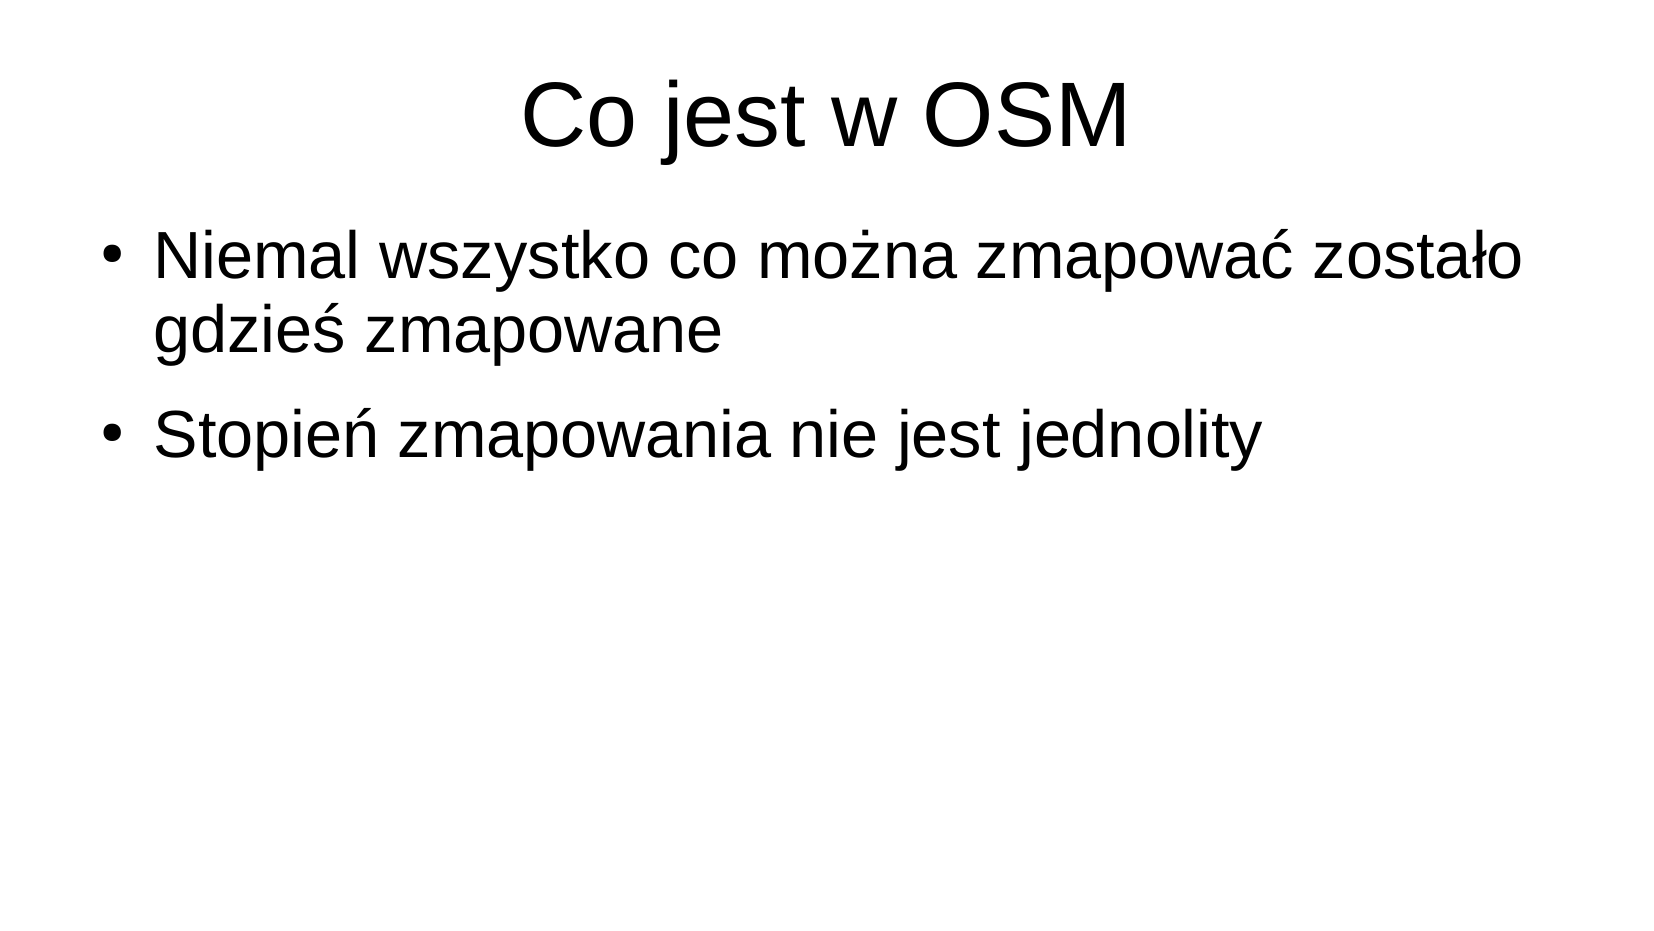

# Co jest w OSM
Niemal wszystko co można zmapować zostało gdzieś zmapowane
Stopień zmapowania nie jest jednolity